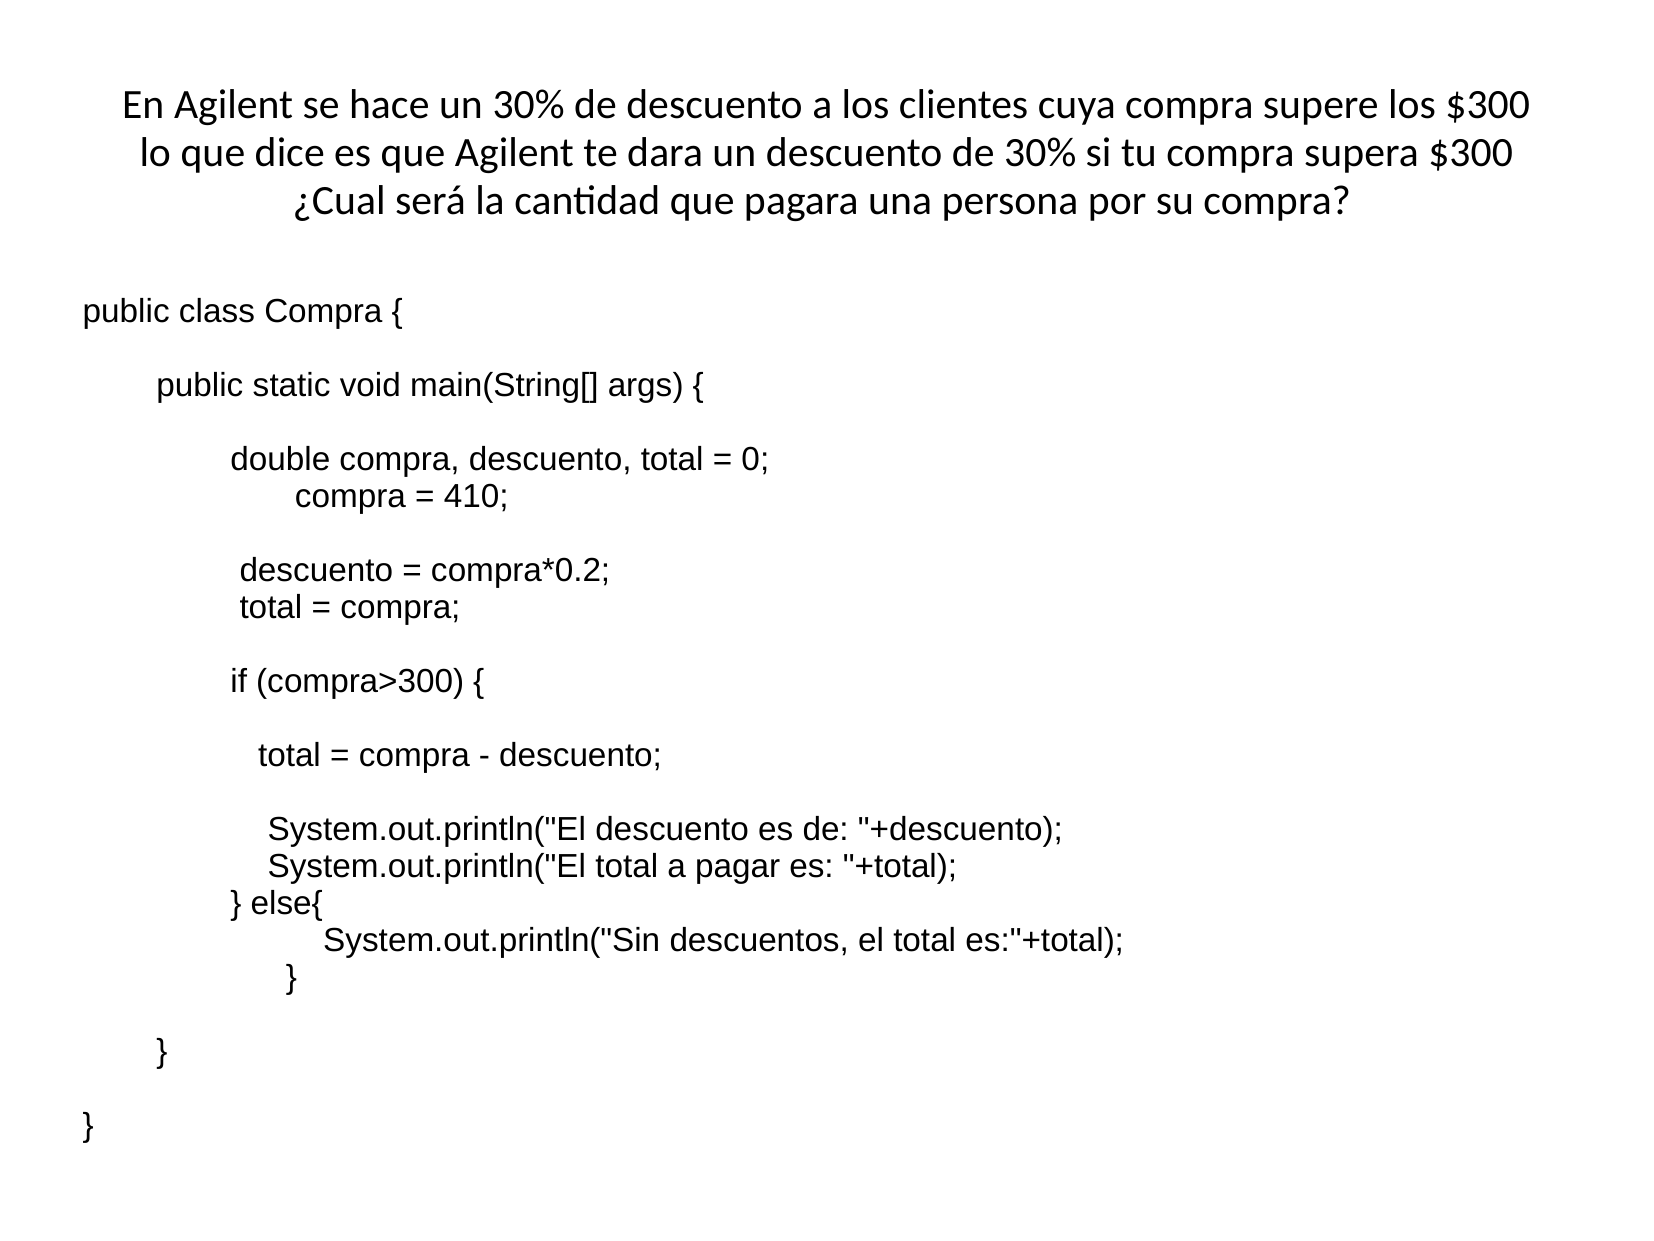

# En Agilent se hace un 30% de descuento a los clientes cuya compra supere los $300 lo que dice es que Agilent te dara un descuento de 30% si tu compra supera $300 ¿Cual será la cantidad que pagara una persona por su compra?
public class Compra {
	public static void main(String[] args) {
		double compra, descuento, total = 0;
		 compra = 410;
		 descuento = compra*0.2;
		 total = compra;
		if (compra>300) {
		 total = compra - descuento;
	 System.out.println("El descuento es de: "+descuento);
	 System.out.println("El total a pagar es: "+total);
		} else{
 System.out.println("Sin descuentos, el total es:"+total);
 	 }
	}
}